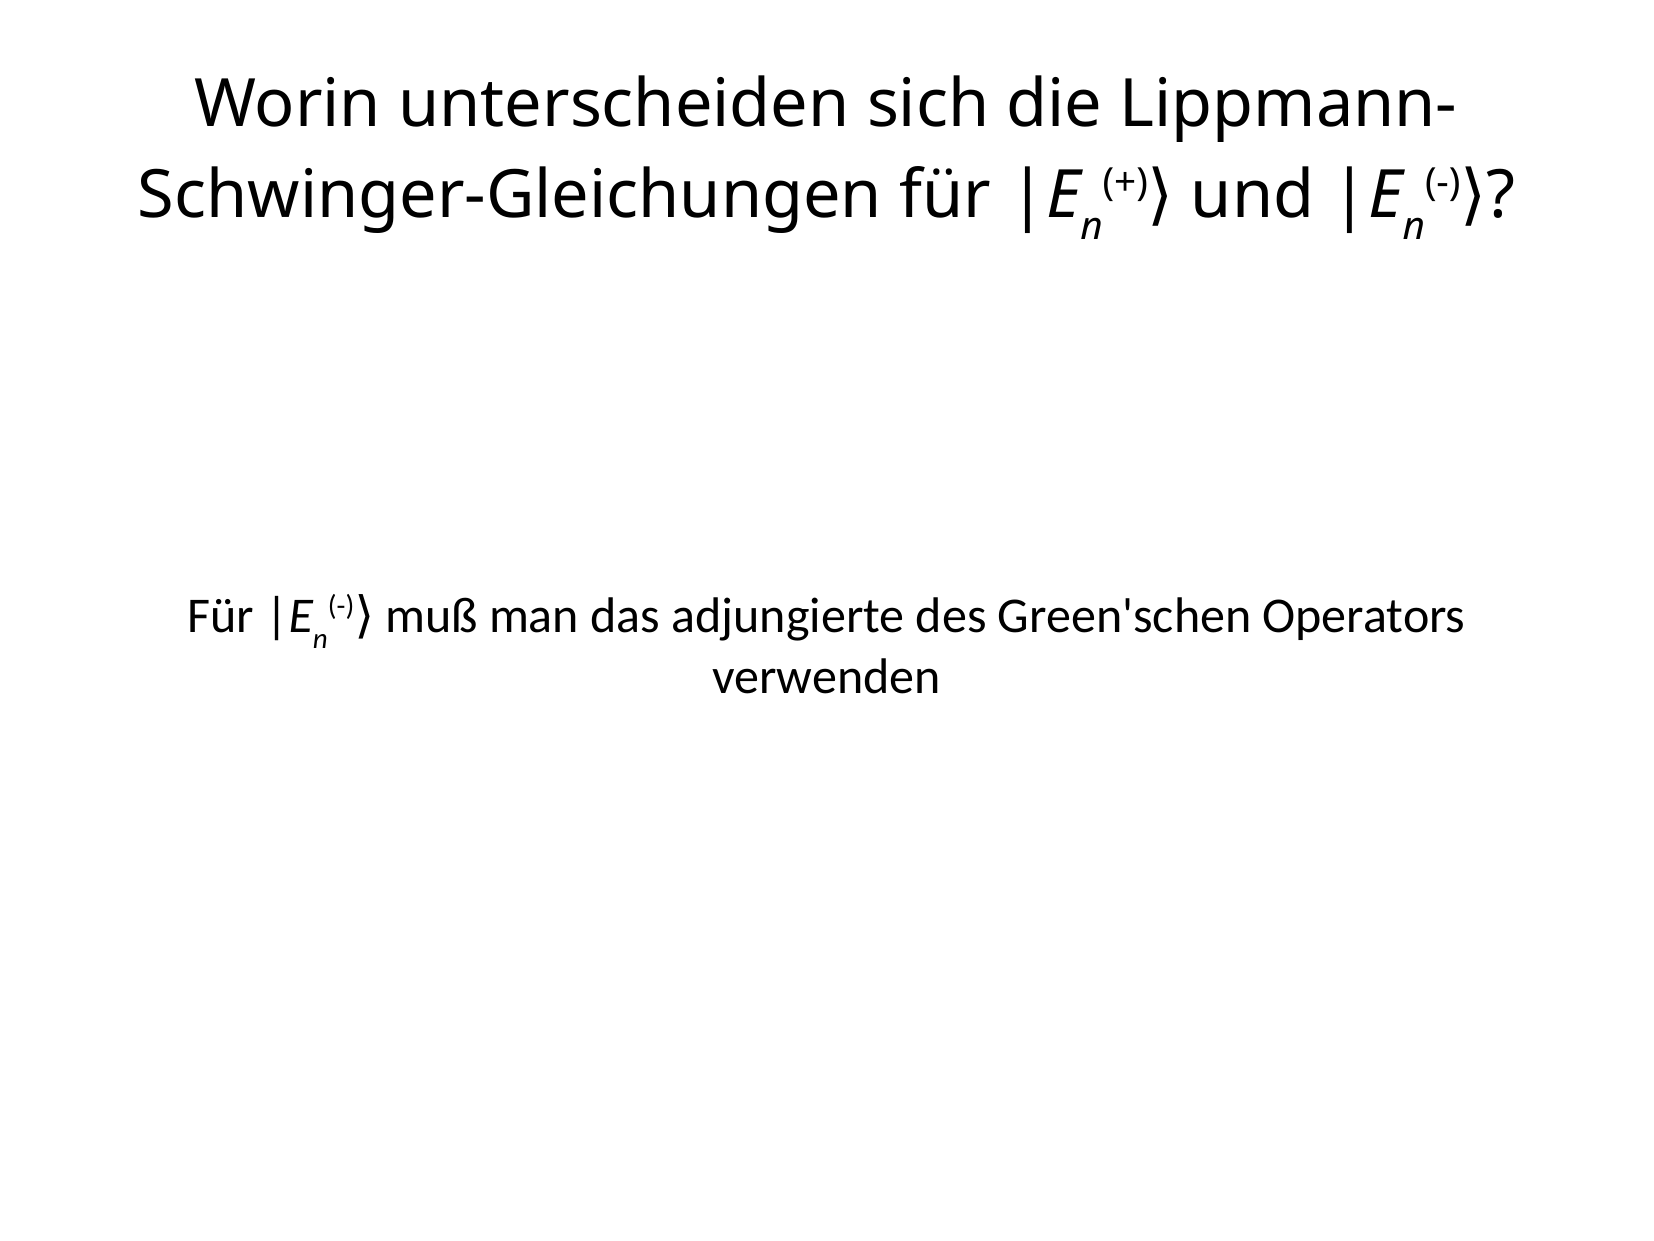

# Worin unterscheiden sich die Lippmann-Schwinger-Gleichungen für |En(+)⟩ und |En(-)⟩?
Für |En(-)⟩ muß man das adjungierte des Green'schen Operators verwenden